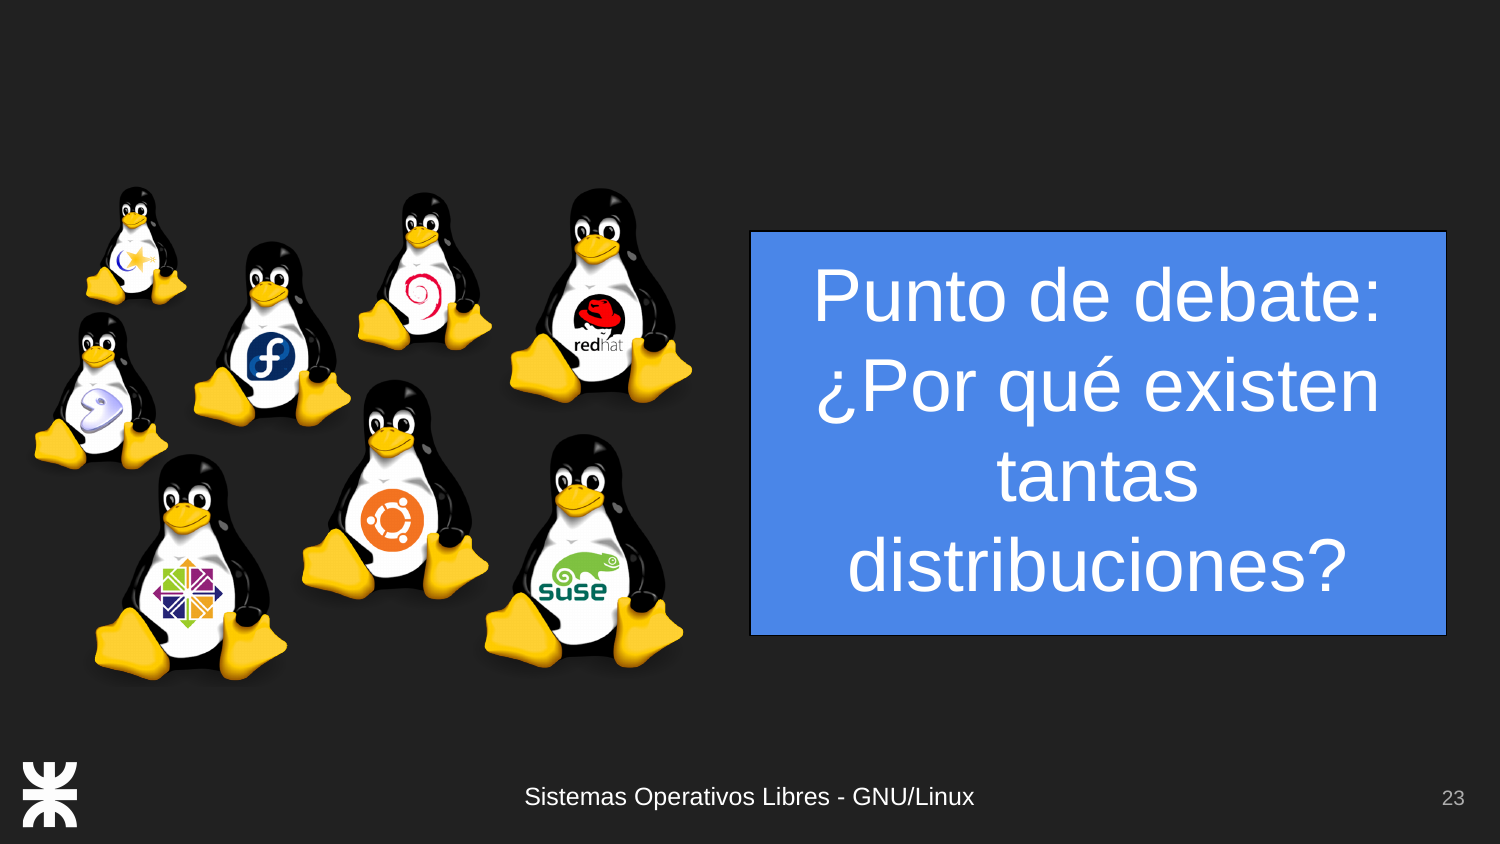

# Punto de debate: ¿Por qué existen tantas distribuciones?
Sistemas Operativos Libres - GNU/Linux